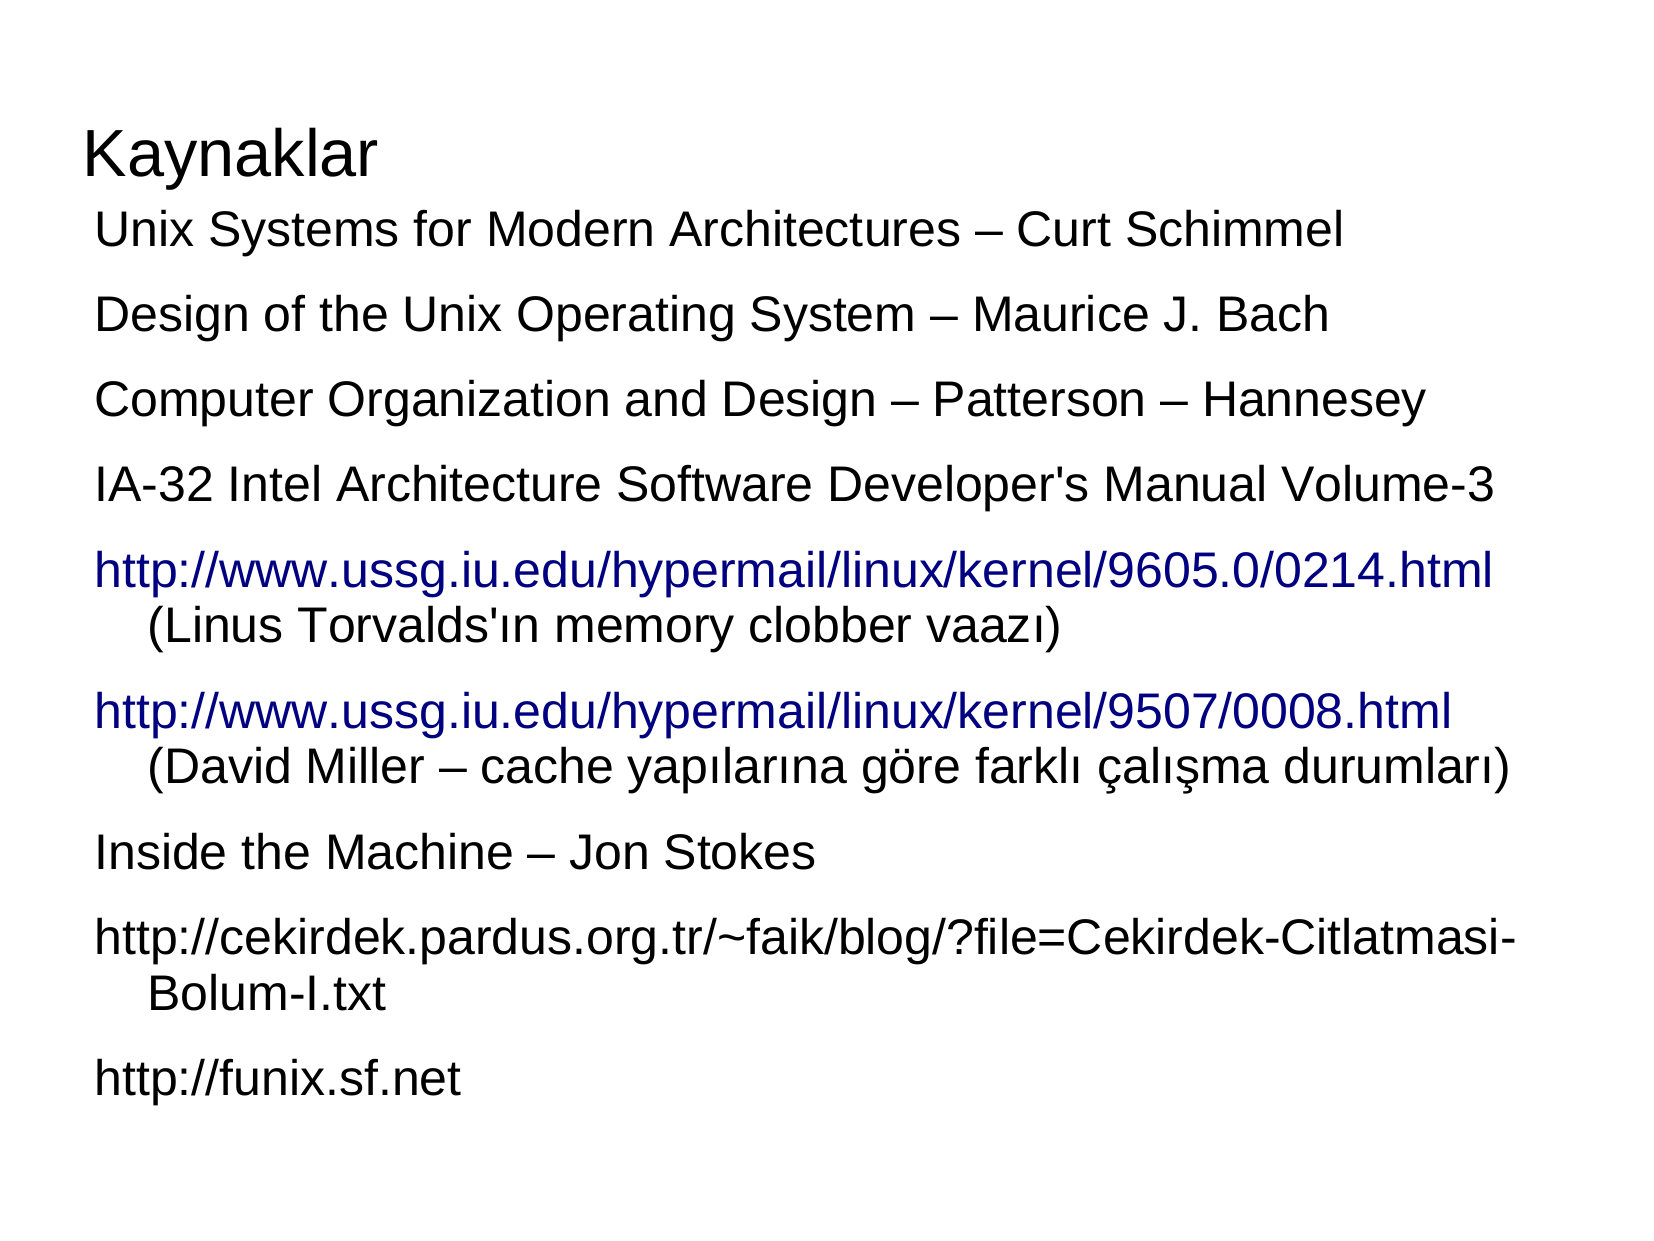

# Kaynaklar
Unix Systems for Modern Architectures – Curt Schimmel
Design of the Unix Operating System – Maurice J. Bach
Computer Organization and Design – Patterson – Hannesey
IA-32 Intel Architecture Software Developer's Manual Volume-3
http://www.ussg.iu.edu/hypermail/linux/kernel/9605.0/0214.html(Linus Torvalds'ın memory clobber vaazı)
http://www.ussg.iu.edu/hypermail/linux/kernel/9507/0008.html (David Miller – cache yapılarına göre farklı çalışma durumları)
Inside the Machine – Jon Stokes
http://cekirdek.pardus.org.tr/~faik/blog/?file=Cekirdek-Citlatmasi-Bolum-I.txt
http://funix.sf.net